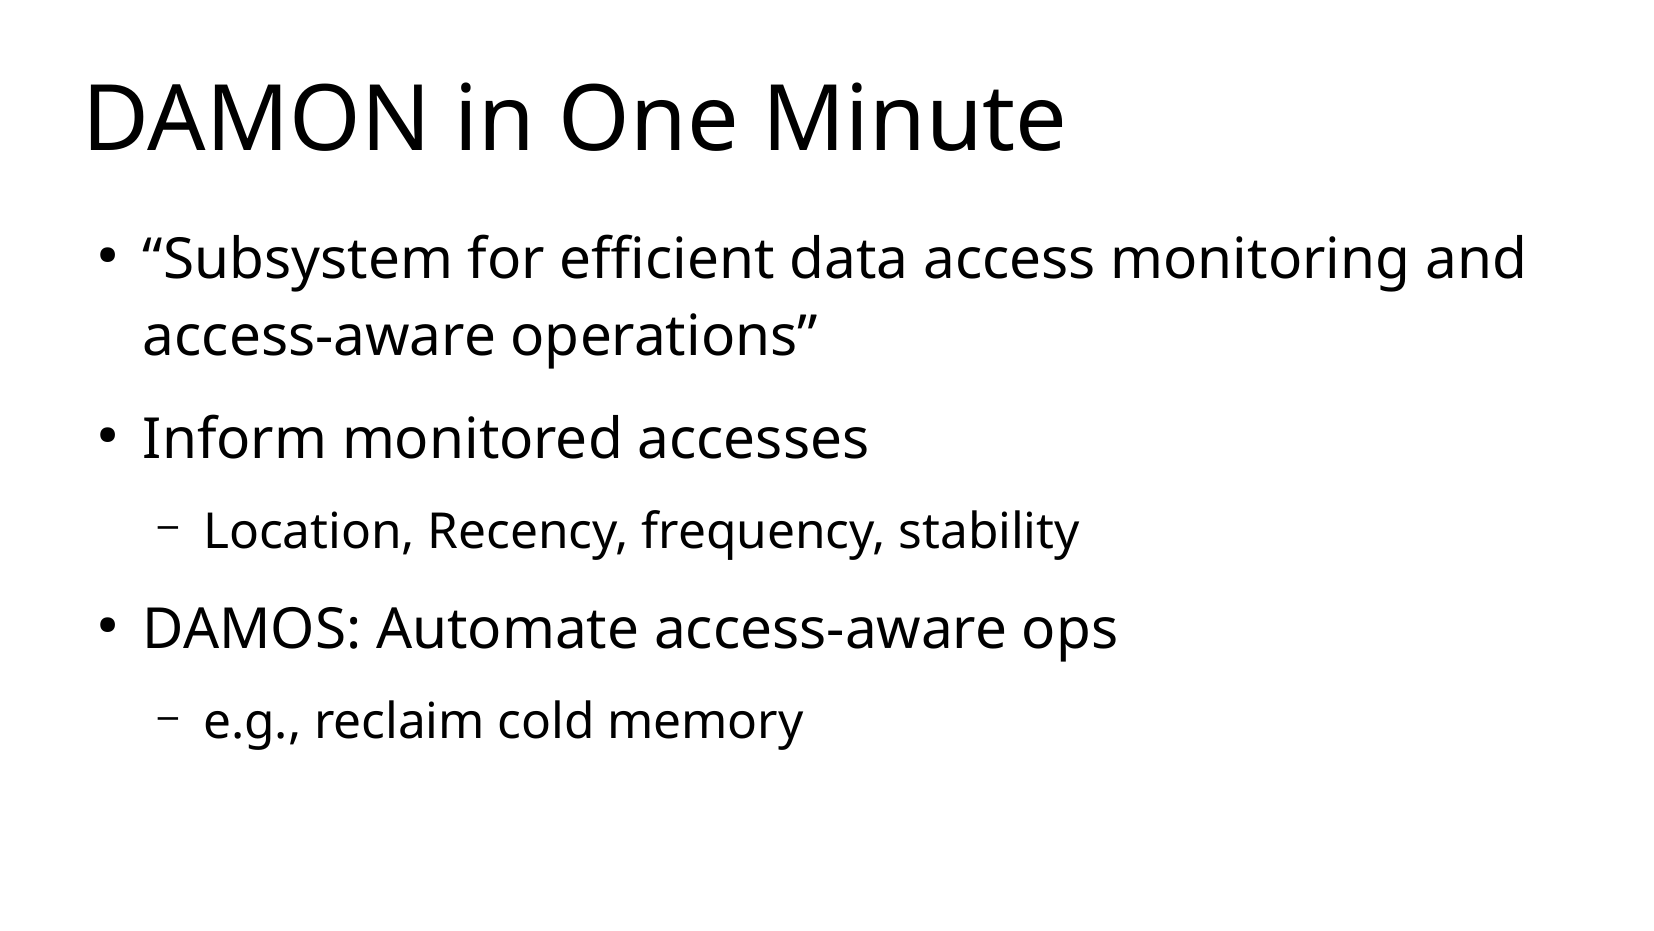

# DAMON in One Minute
“Subsystem for efficient data access monitoring and access-aware operations”
Inform monitored accesses
Location, Recency, frequency, stability
DAMOS: Automate access-aware ops
e.g., reclaim cold memory